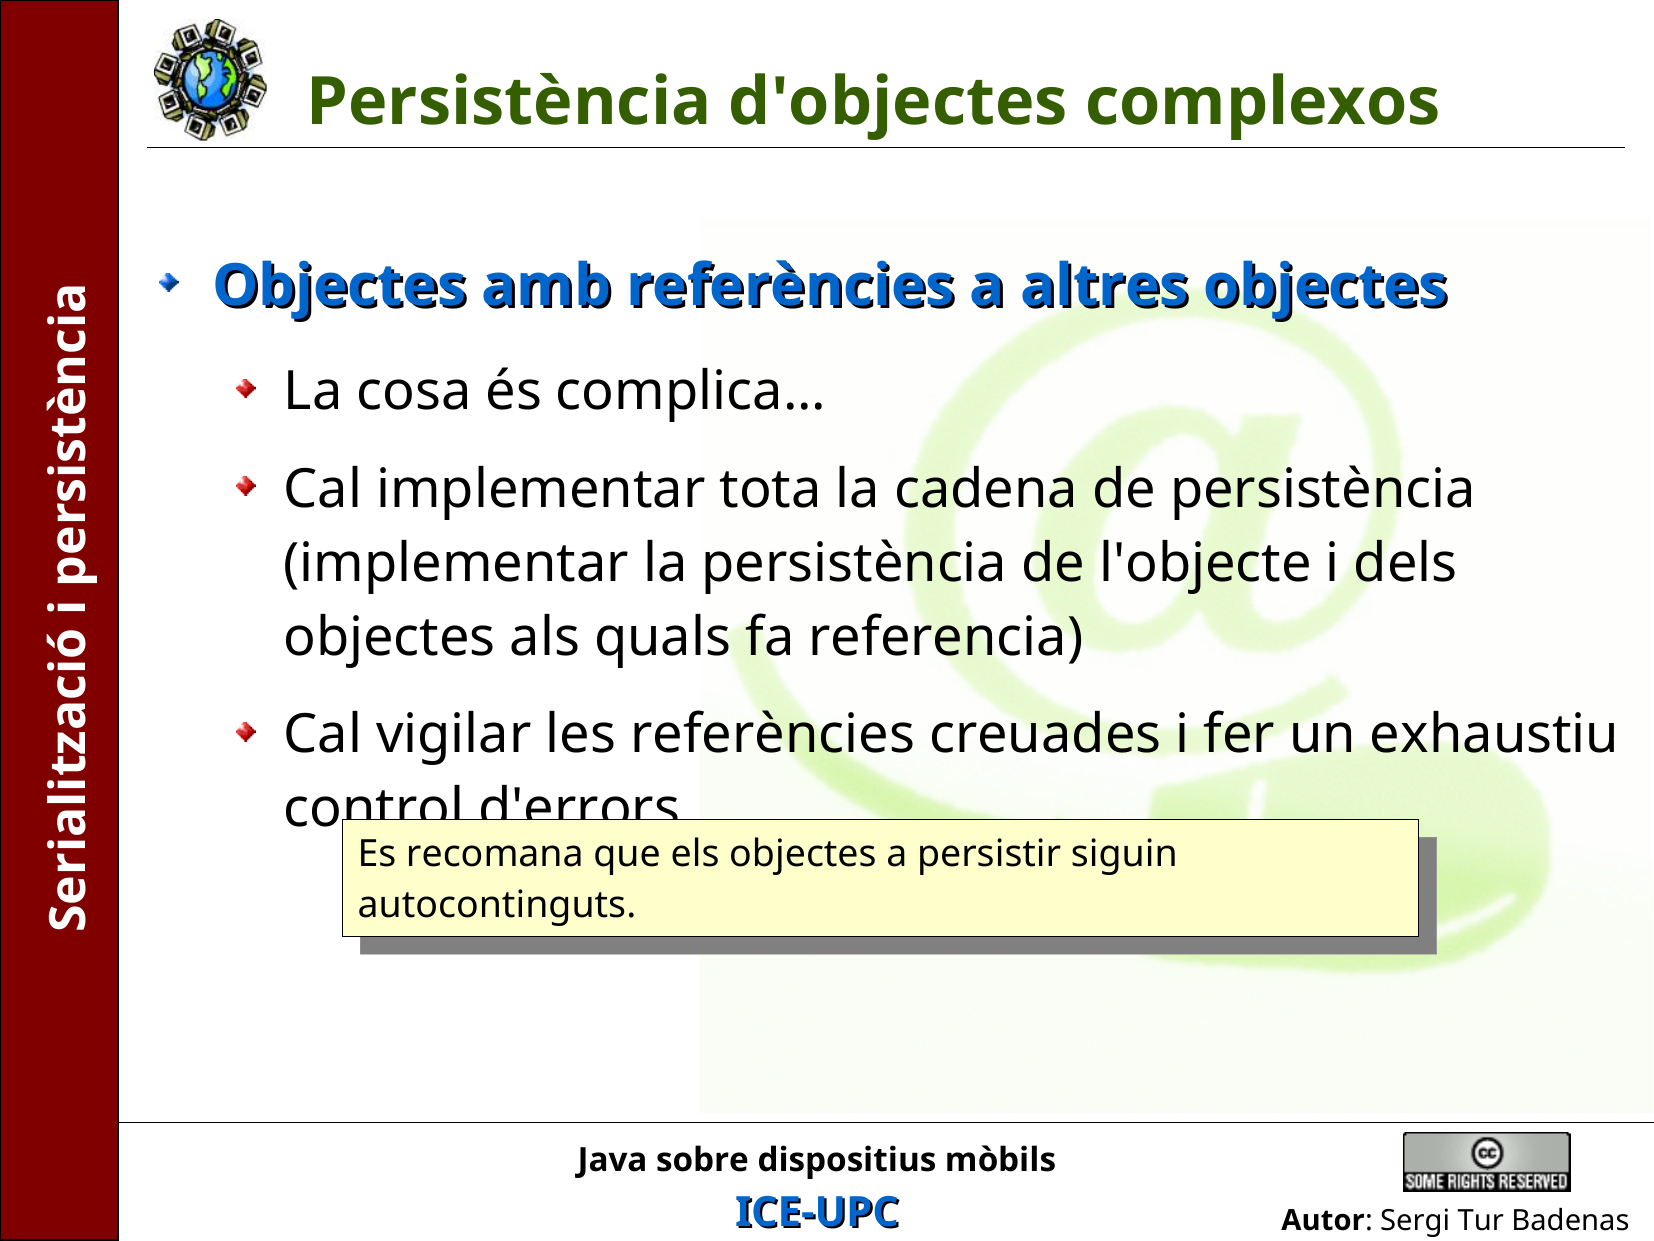

# Persistència d'objectes complexos
Objectes amb referències a altres objectes
La cosa és complica...
Cal implementar tota la cadena de persistència (implementar la persistència de l'objecte i dels objectes als quals fa referencia)
Cal vigilar les referències creuades i fer un exhaustiu control d'errors
Es recomana que els objectes a persistir siguin autocontinguts.